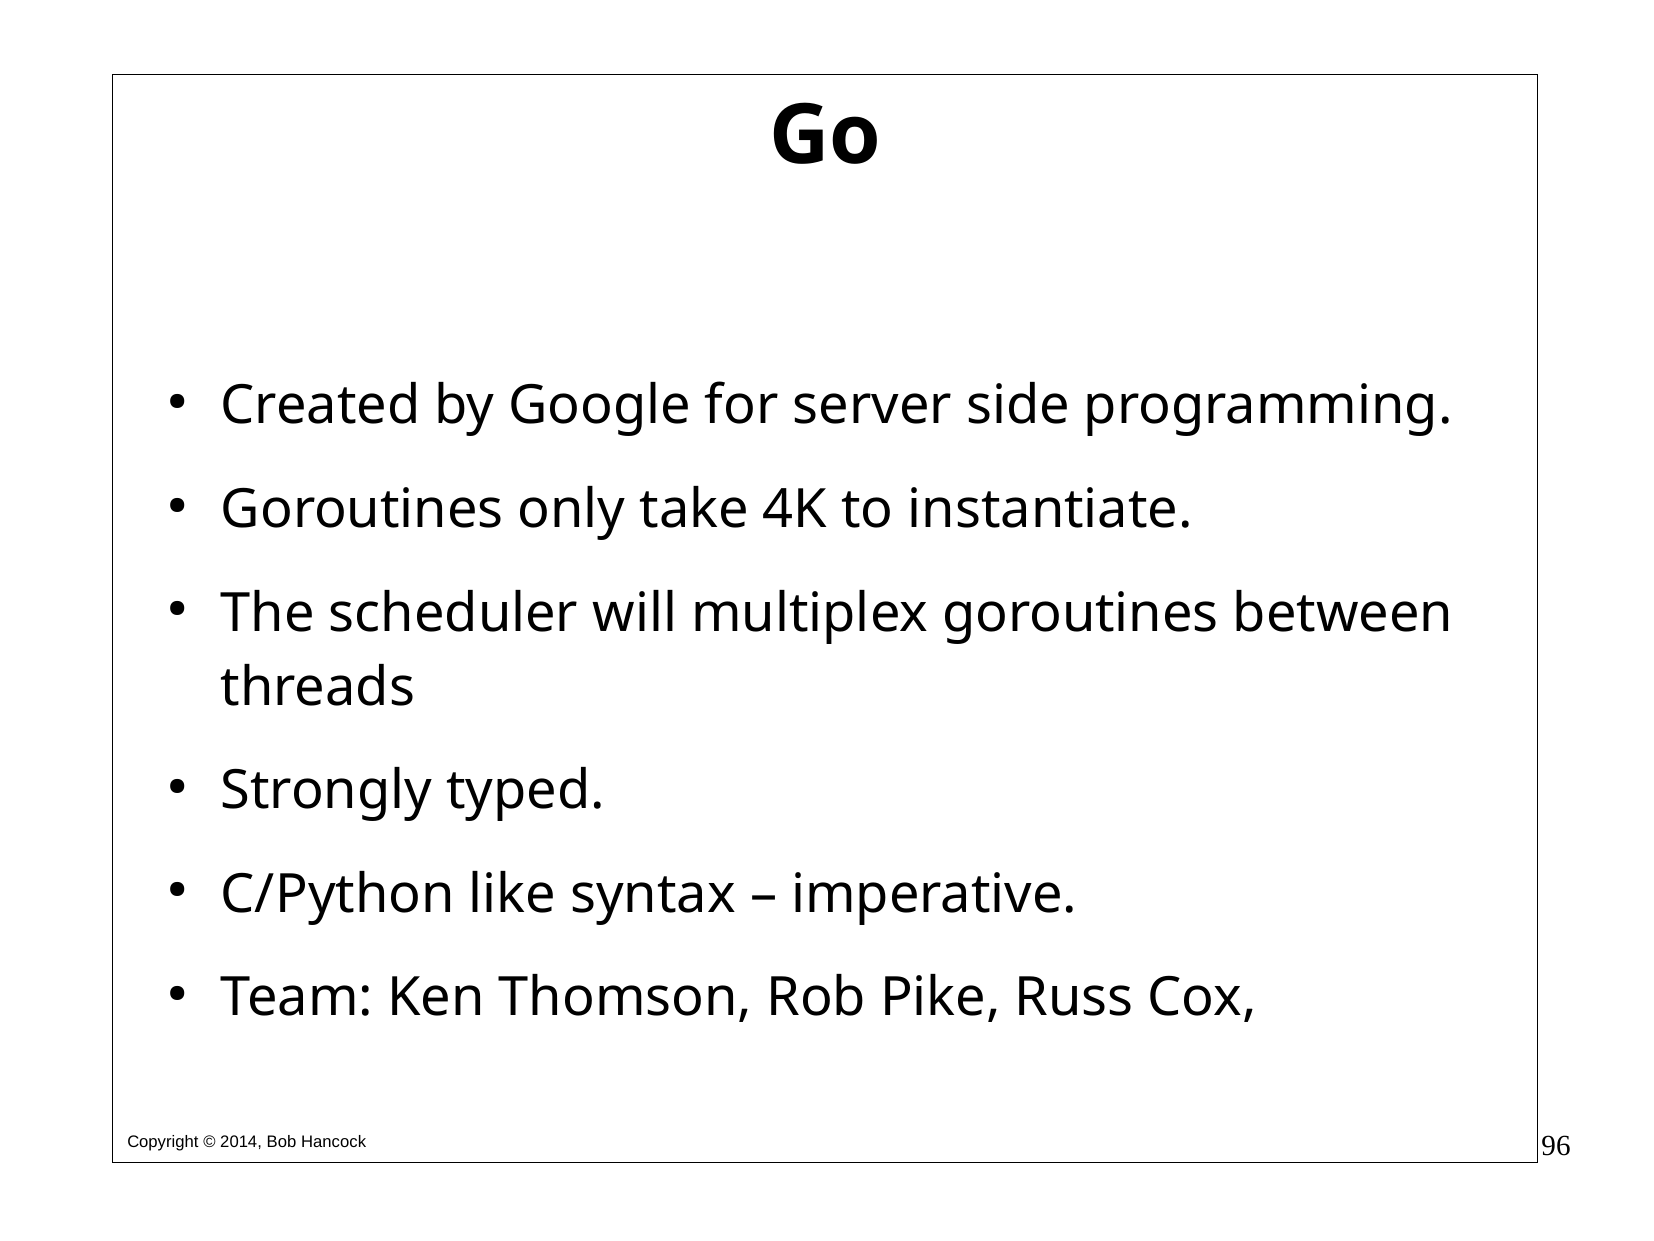

# Go
Created by Google for server side programming.
Goroutines only take 4K to instantiate.
The scheduler will multiplex goroutines between threads
Strongly typed.
C/Python like syntax – imperative.
Team: Ken Thomson, Rob Pike, Russ Cox,
Copyright © 2014, Bob Hancock
96